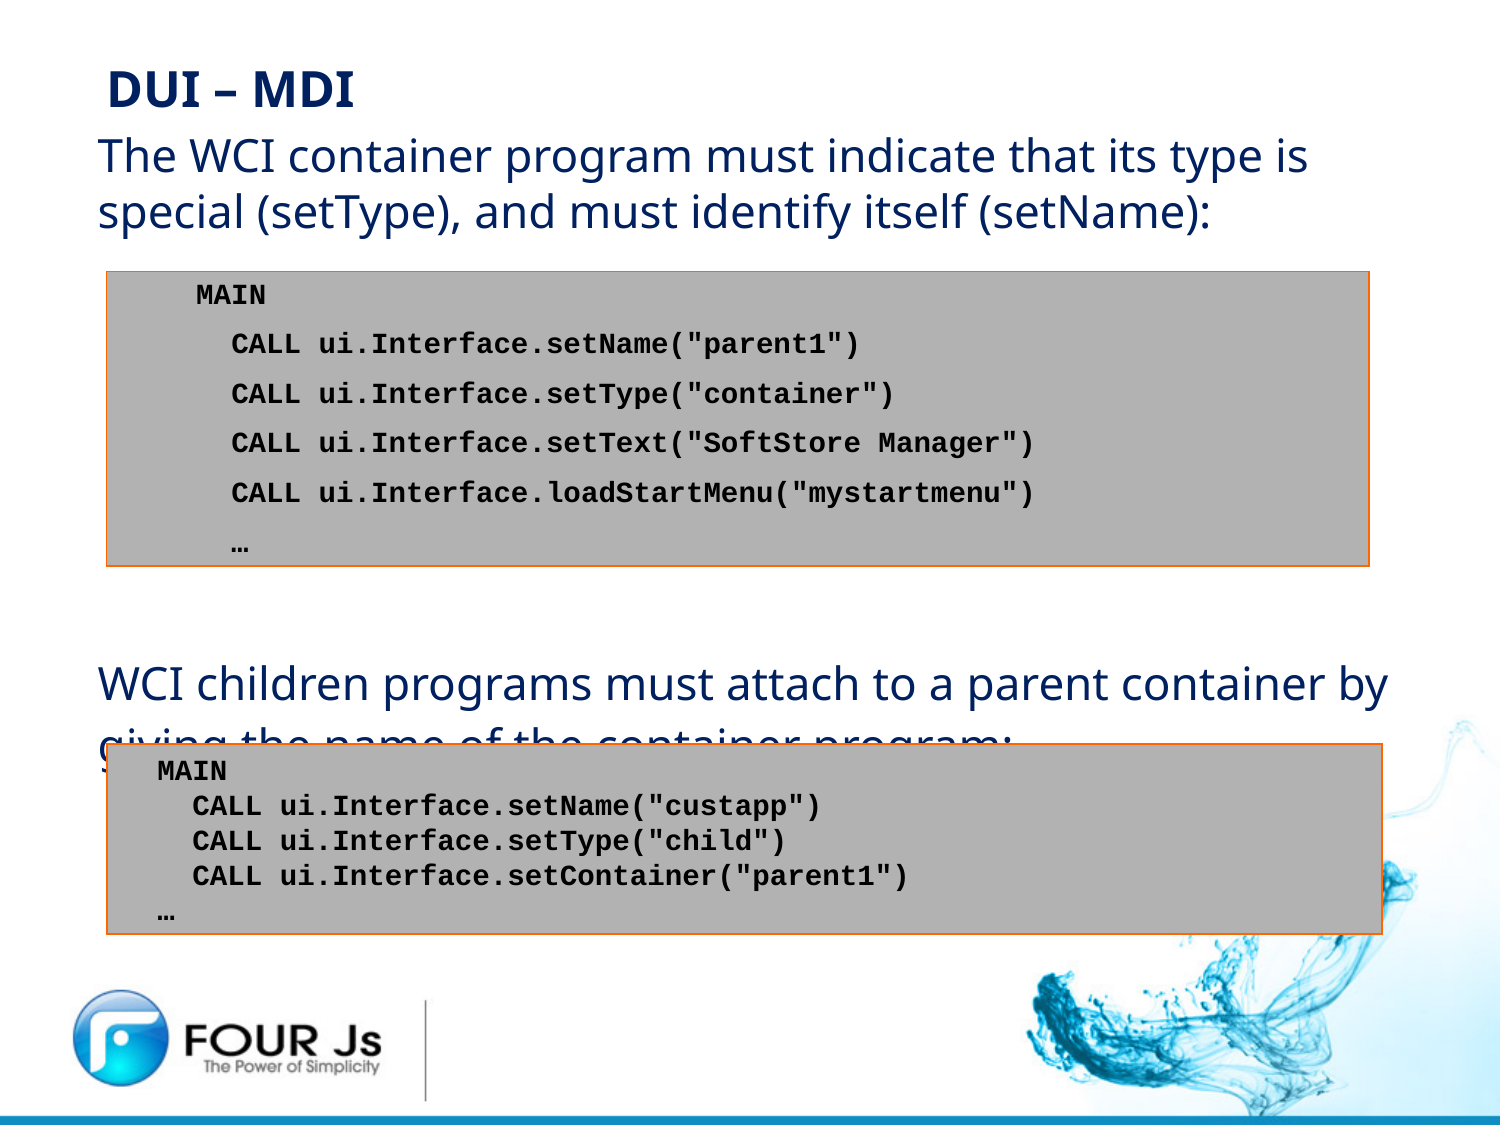

# DUI – MDI
The WCI container program must indicate that its type is special (setType), and must identify itself (setName):
WCI children programs must attach to a parent container by giving the name of the container program:
MAIN
 CALL ui.Interface.setName("parent1")
 CALL ui.Interface.setType("container")
 CALL ui.Interface.setText("SoftStore Manager")
 CALL ui.Interface.loadStartMenu("mystartmenu")
 …
MAIN
 CALL ui.Interface.setName("custapp")
 CALL ui.Interface.setType("child")
 CALL ui.Interface.setContainer("parent1")
…